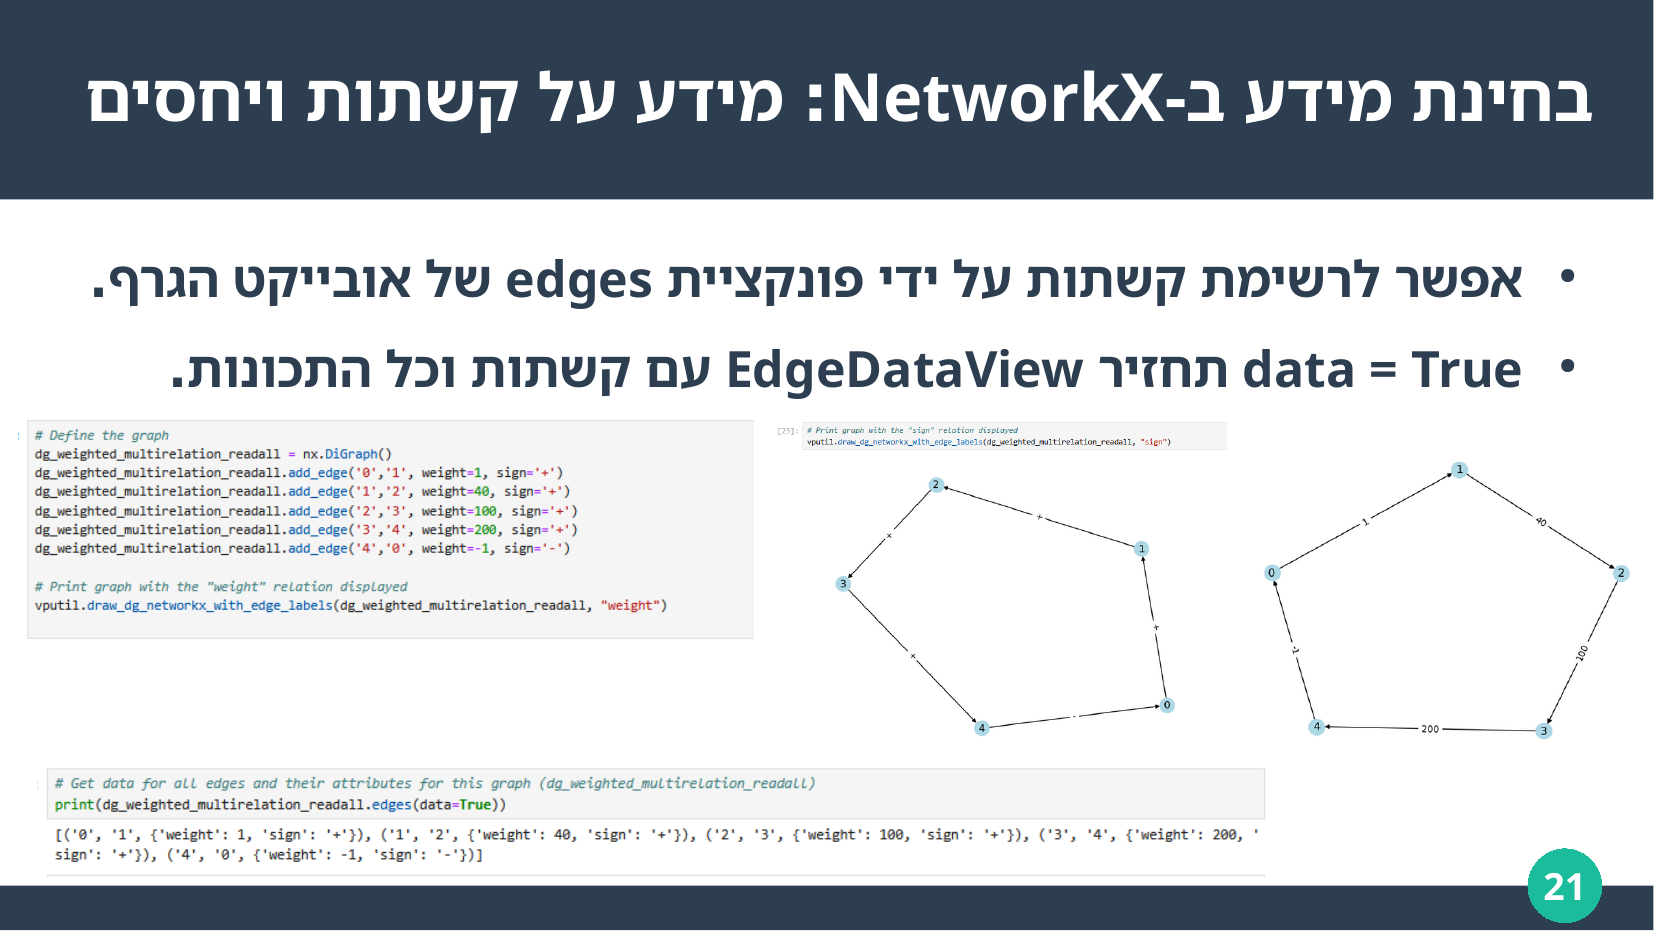

# בחינת מידע ב-NetworkX: מידע על קשתות ויחסים
אפשר לרשימת קשתות על ידי פונקציית edges של אובייקט הגרף.
data = True תחזיר EdgeDataView עם קשתות וכל התכונות.
21